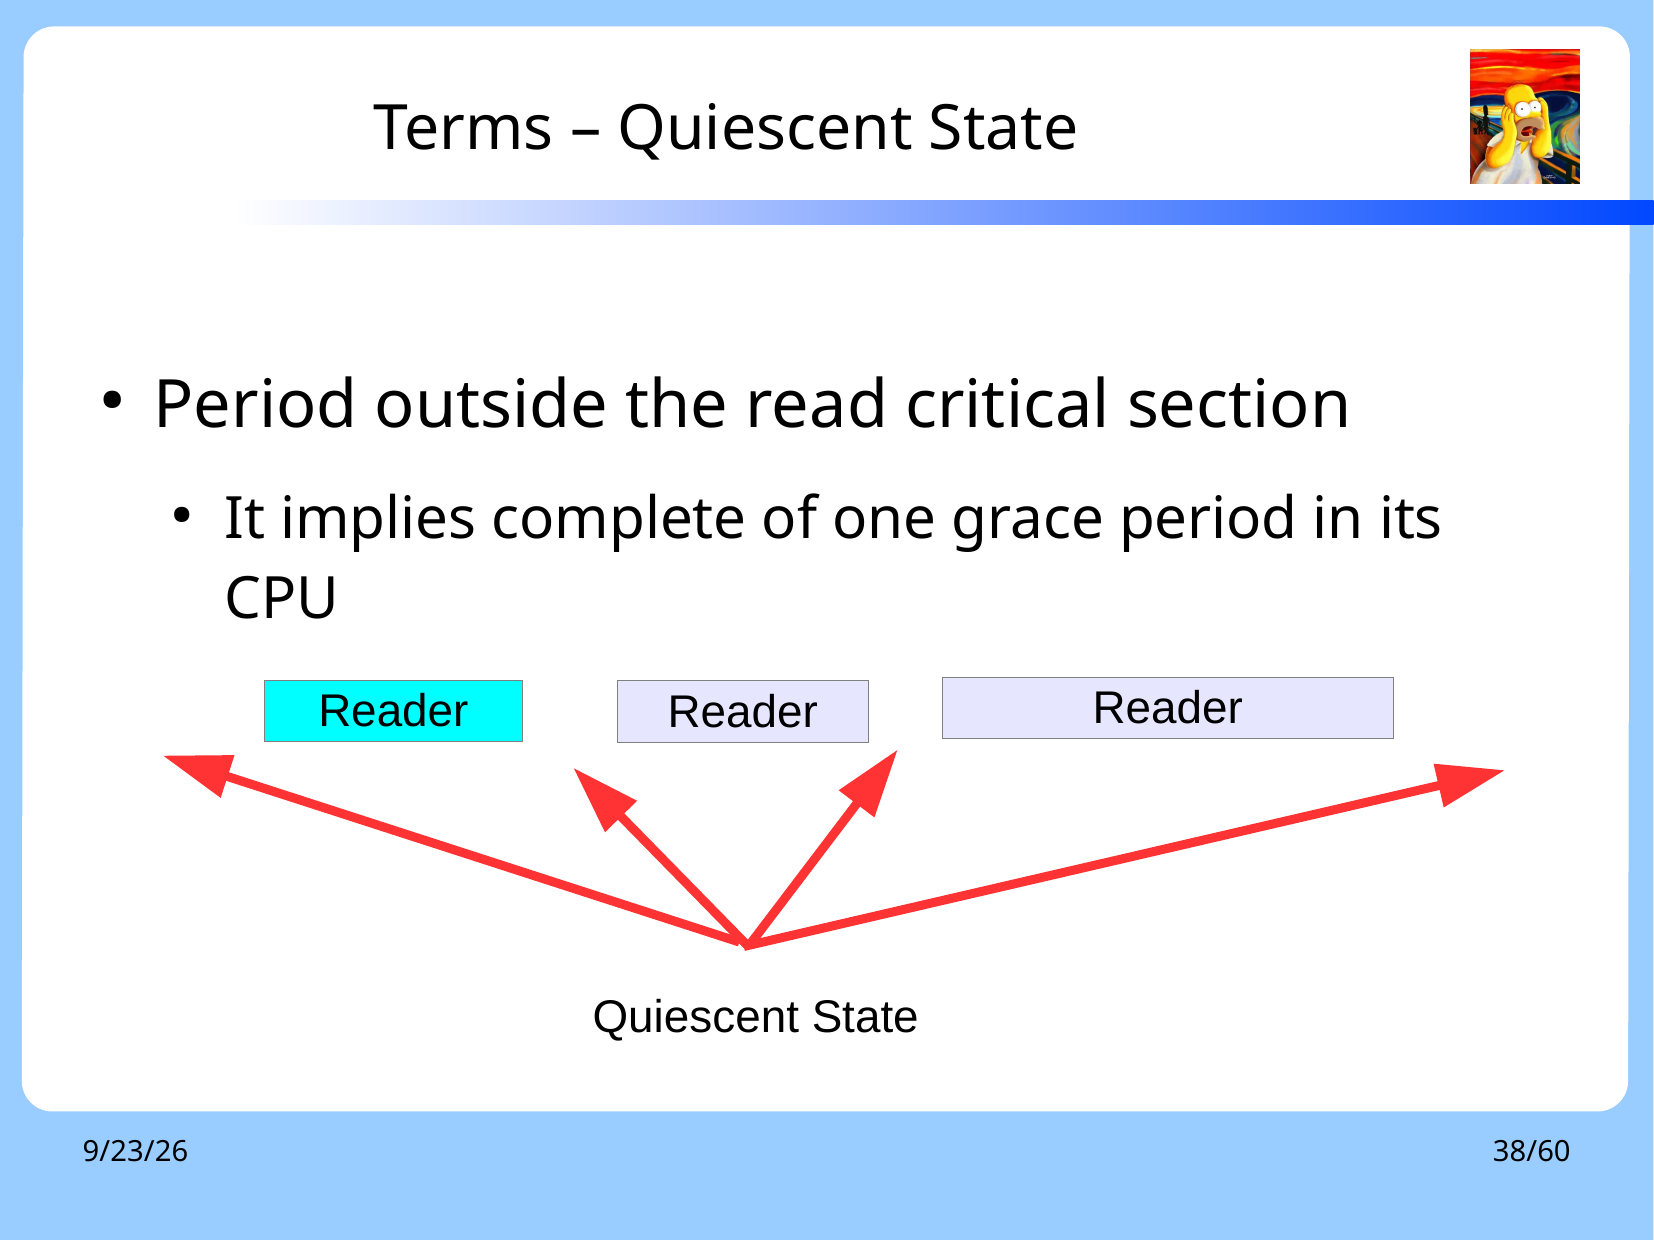

# Terms – Quiescent State
Period outside the read critical section
It implies complete of one grace period in its CPU
Reader
Reader
Reader
Quiescent State
38